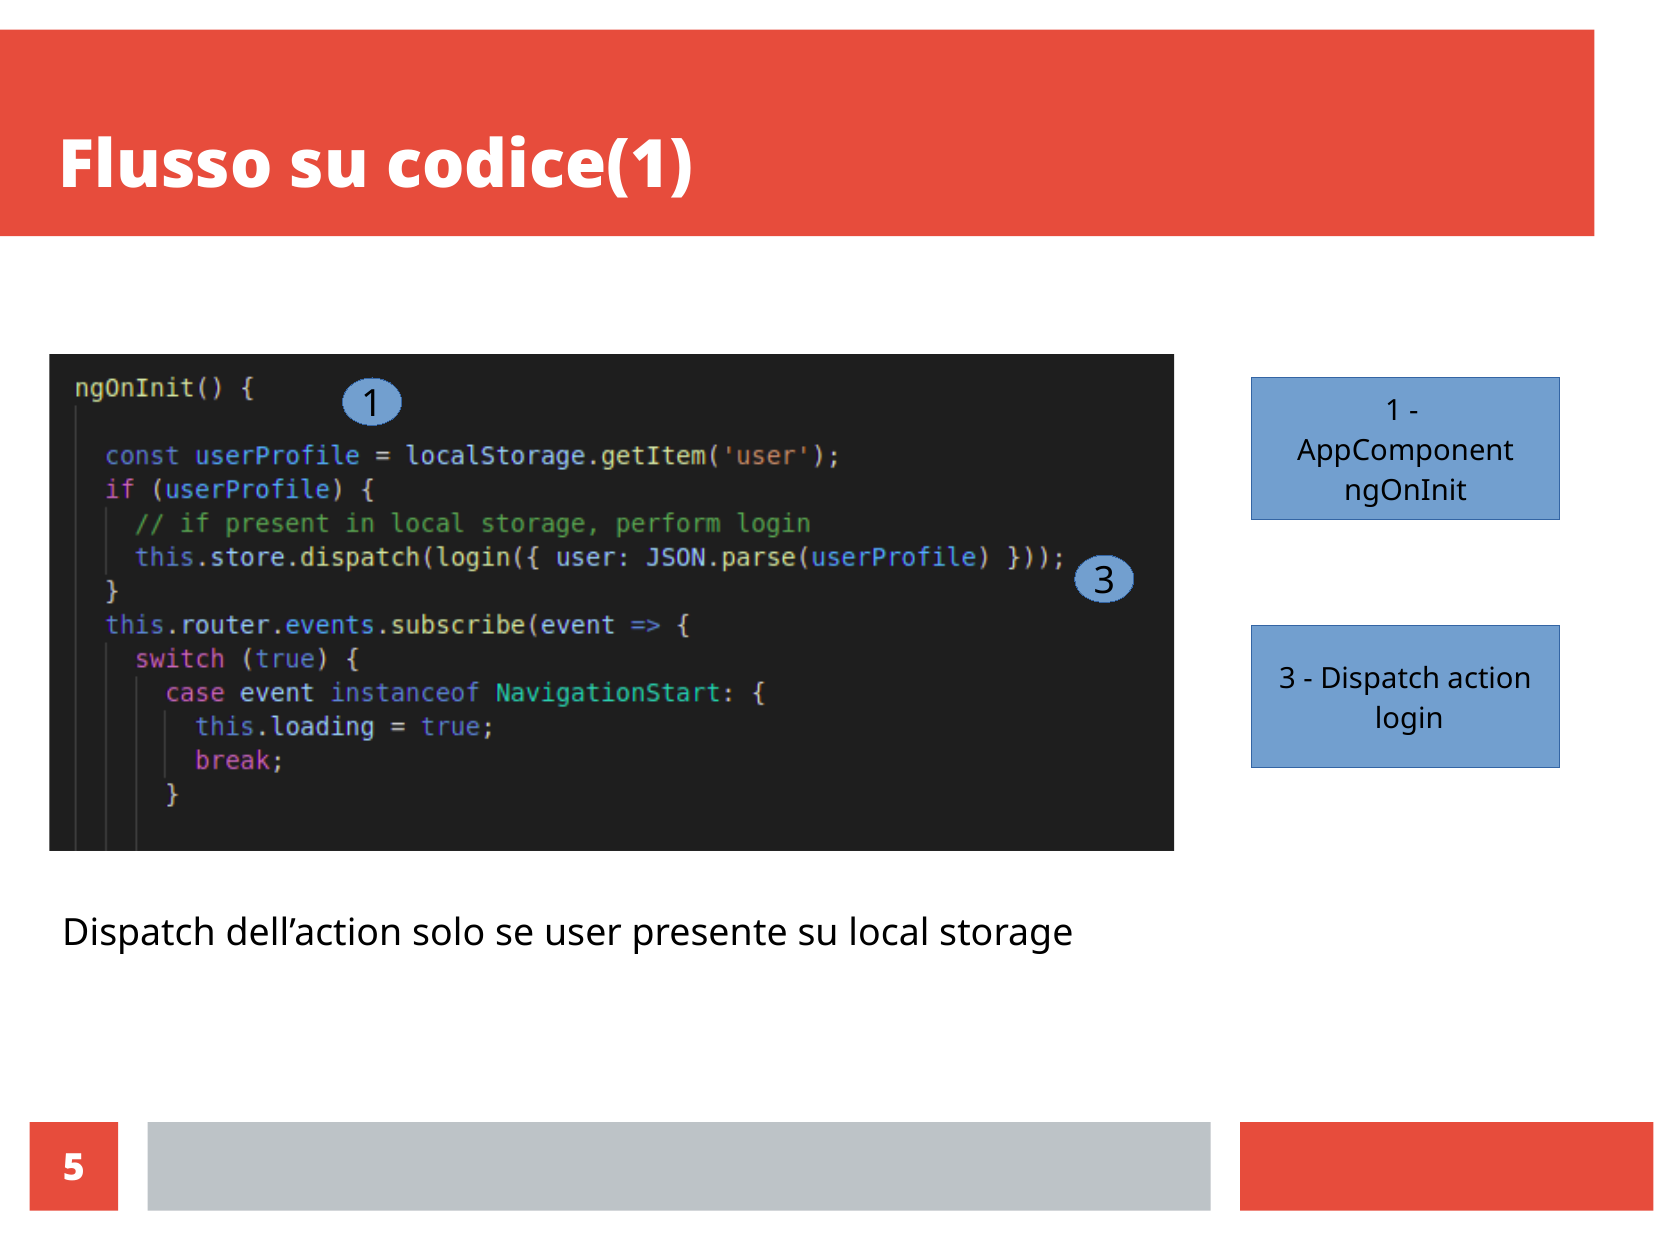

# Flusso su codice(1)
1
1 -
AppComponent
ngOnInit
3
3 - Dispatch action
 login
Dispatch dell’action solo se user presente su local storage
5